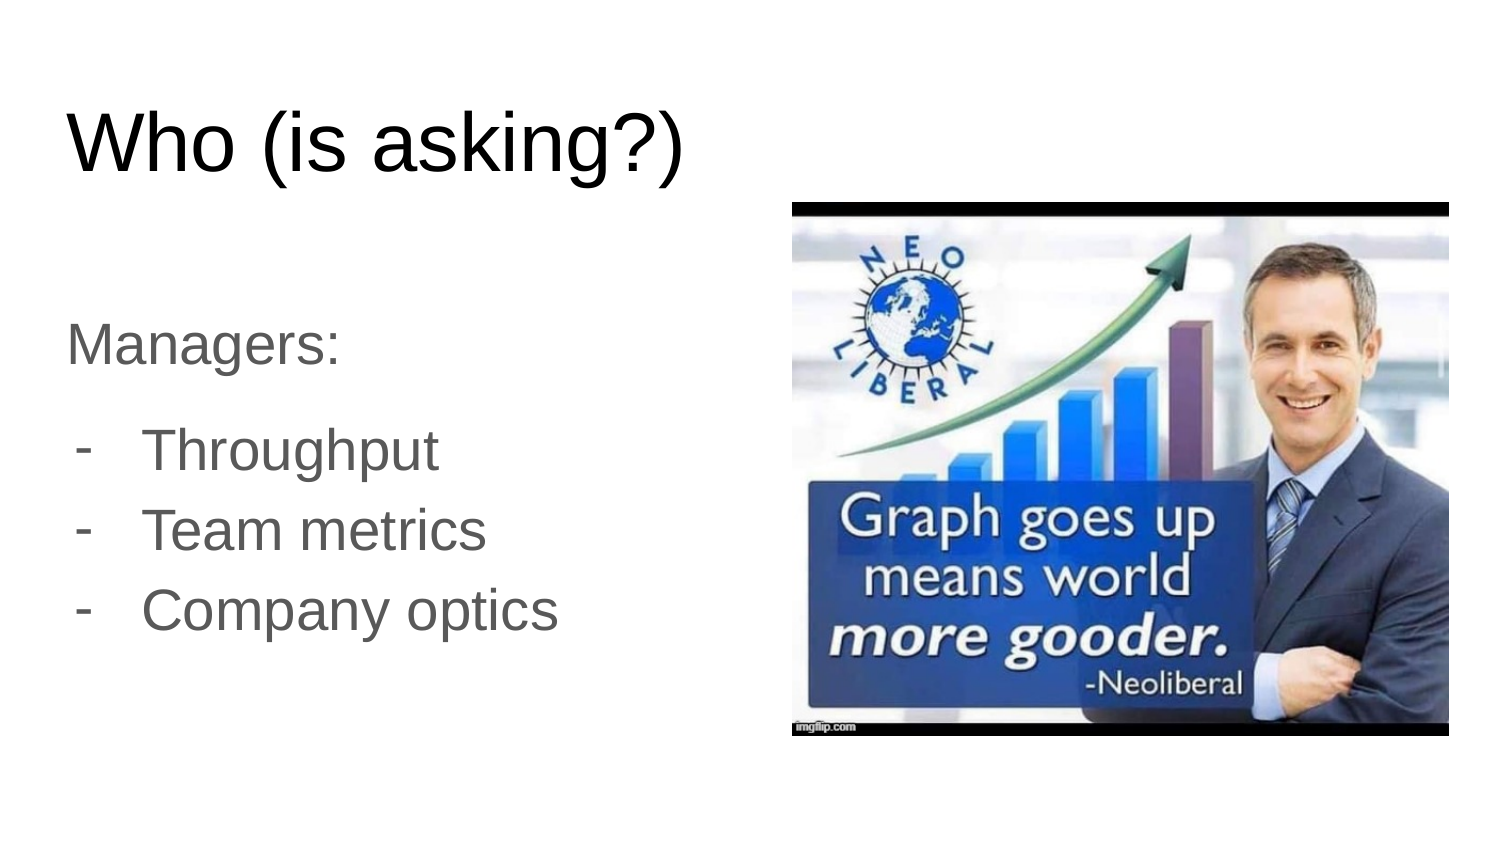

# Who (is asking?)
Managers:
Throughput
Team metrics
Company optics